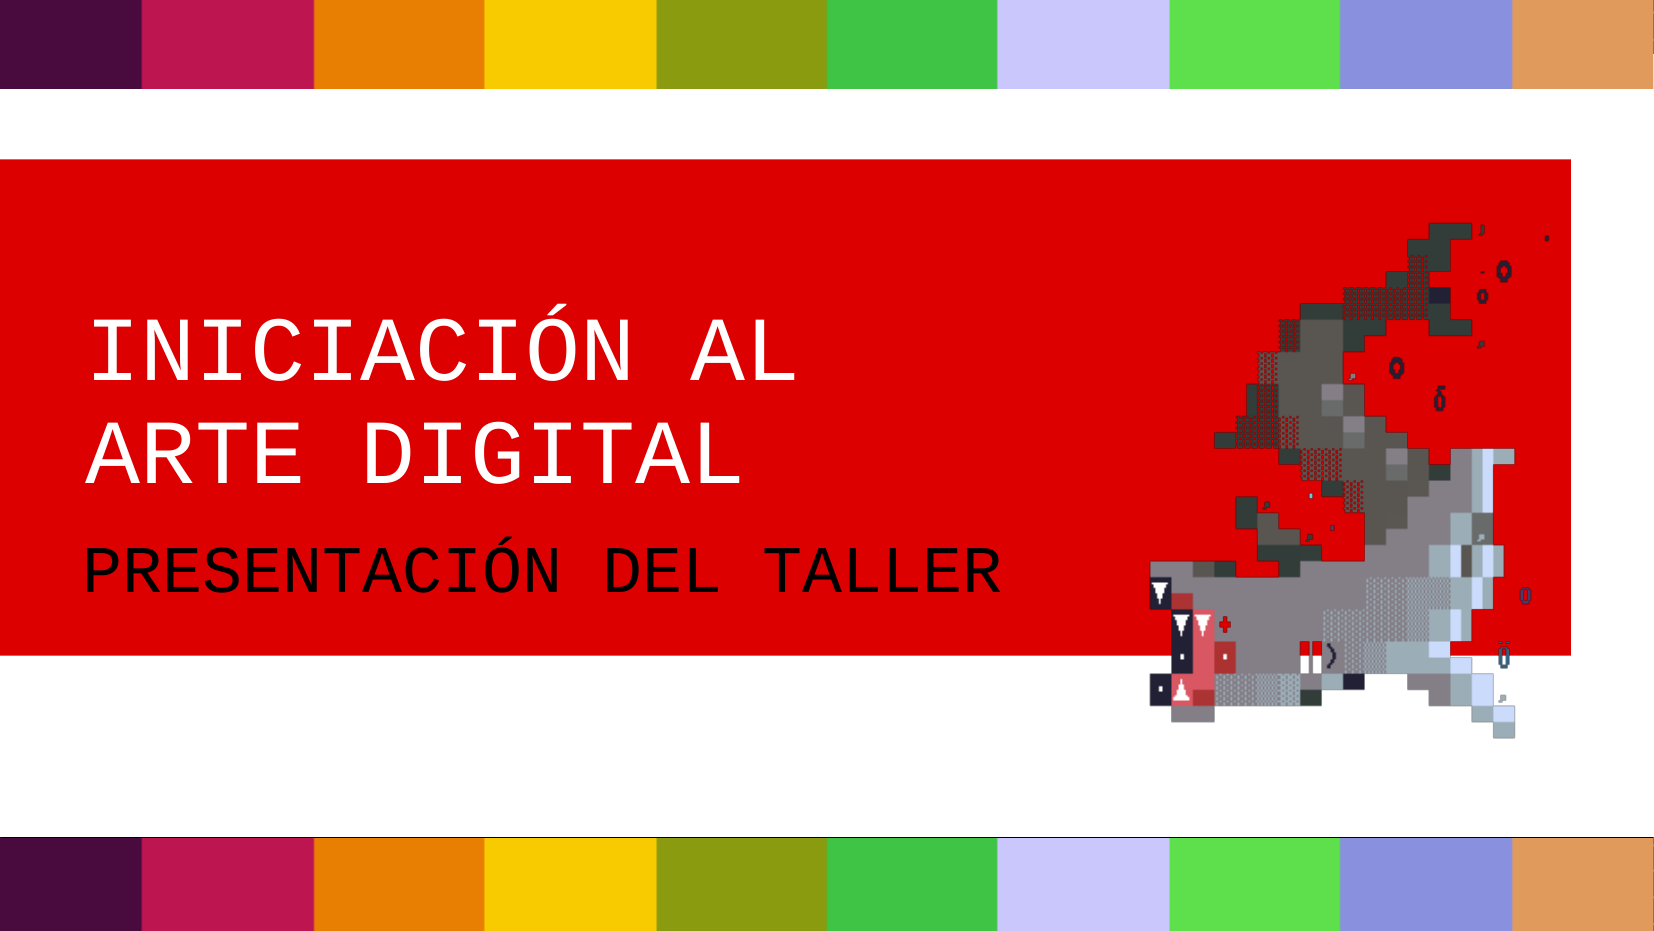

# INICIACIÓN AL ARTE DIGITAL
PRESENTACIÓN DEL TALLER